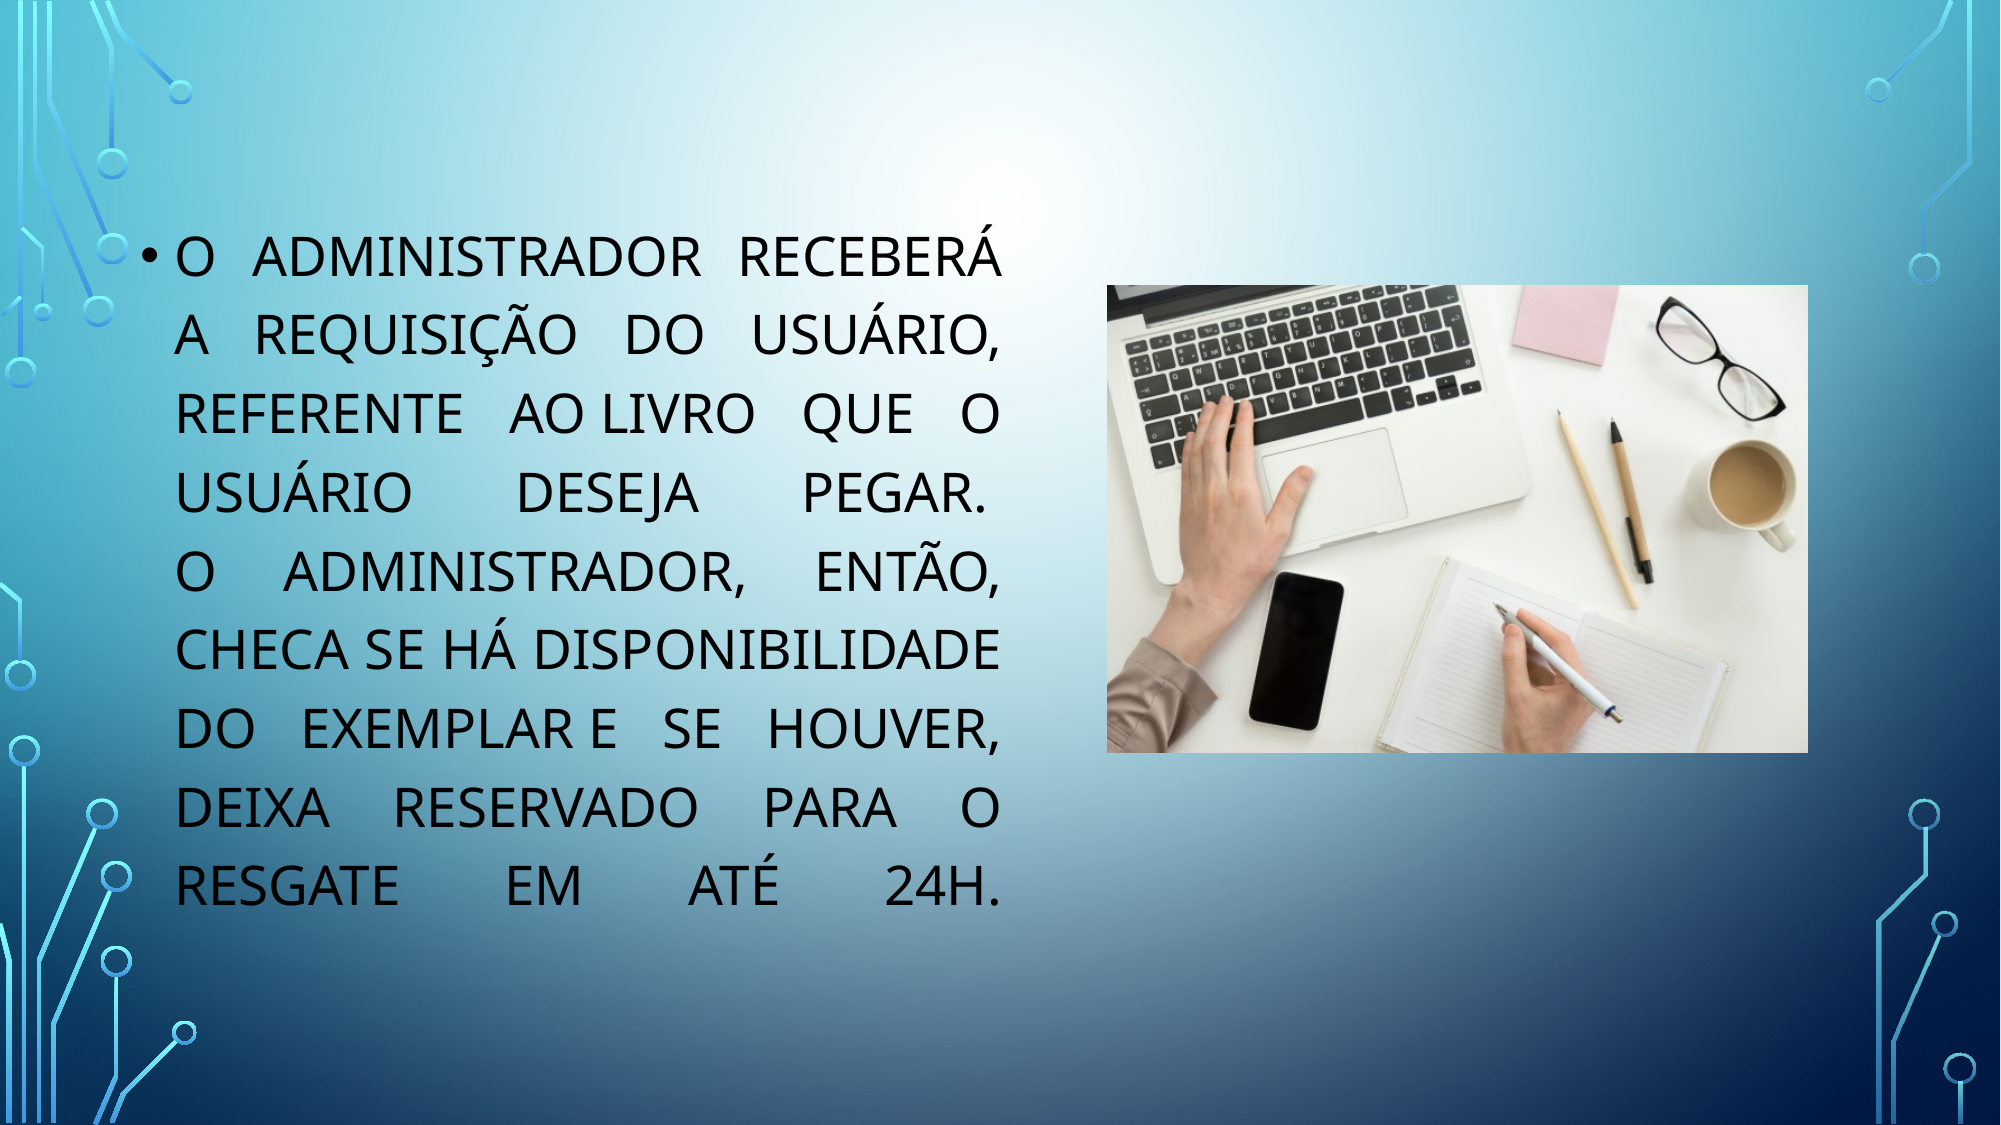

# O administrador receberá a requisição do usuário, referente ao livro que o usuário deseja pegar.  O administrador, então, checa se há disponibilidade do exemplar e se houver, deixa reservado para o resgate em até 24h.